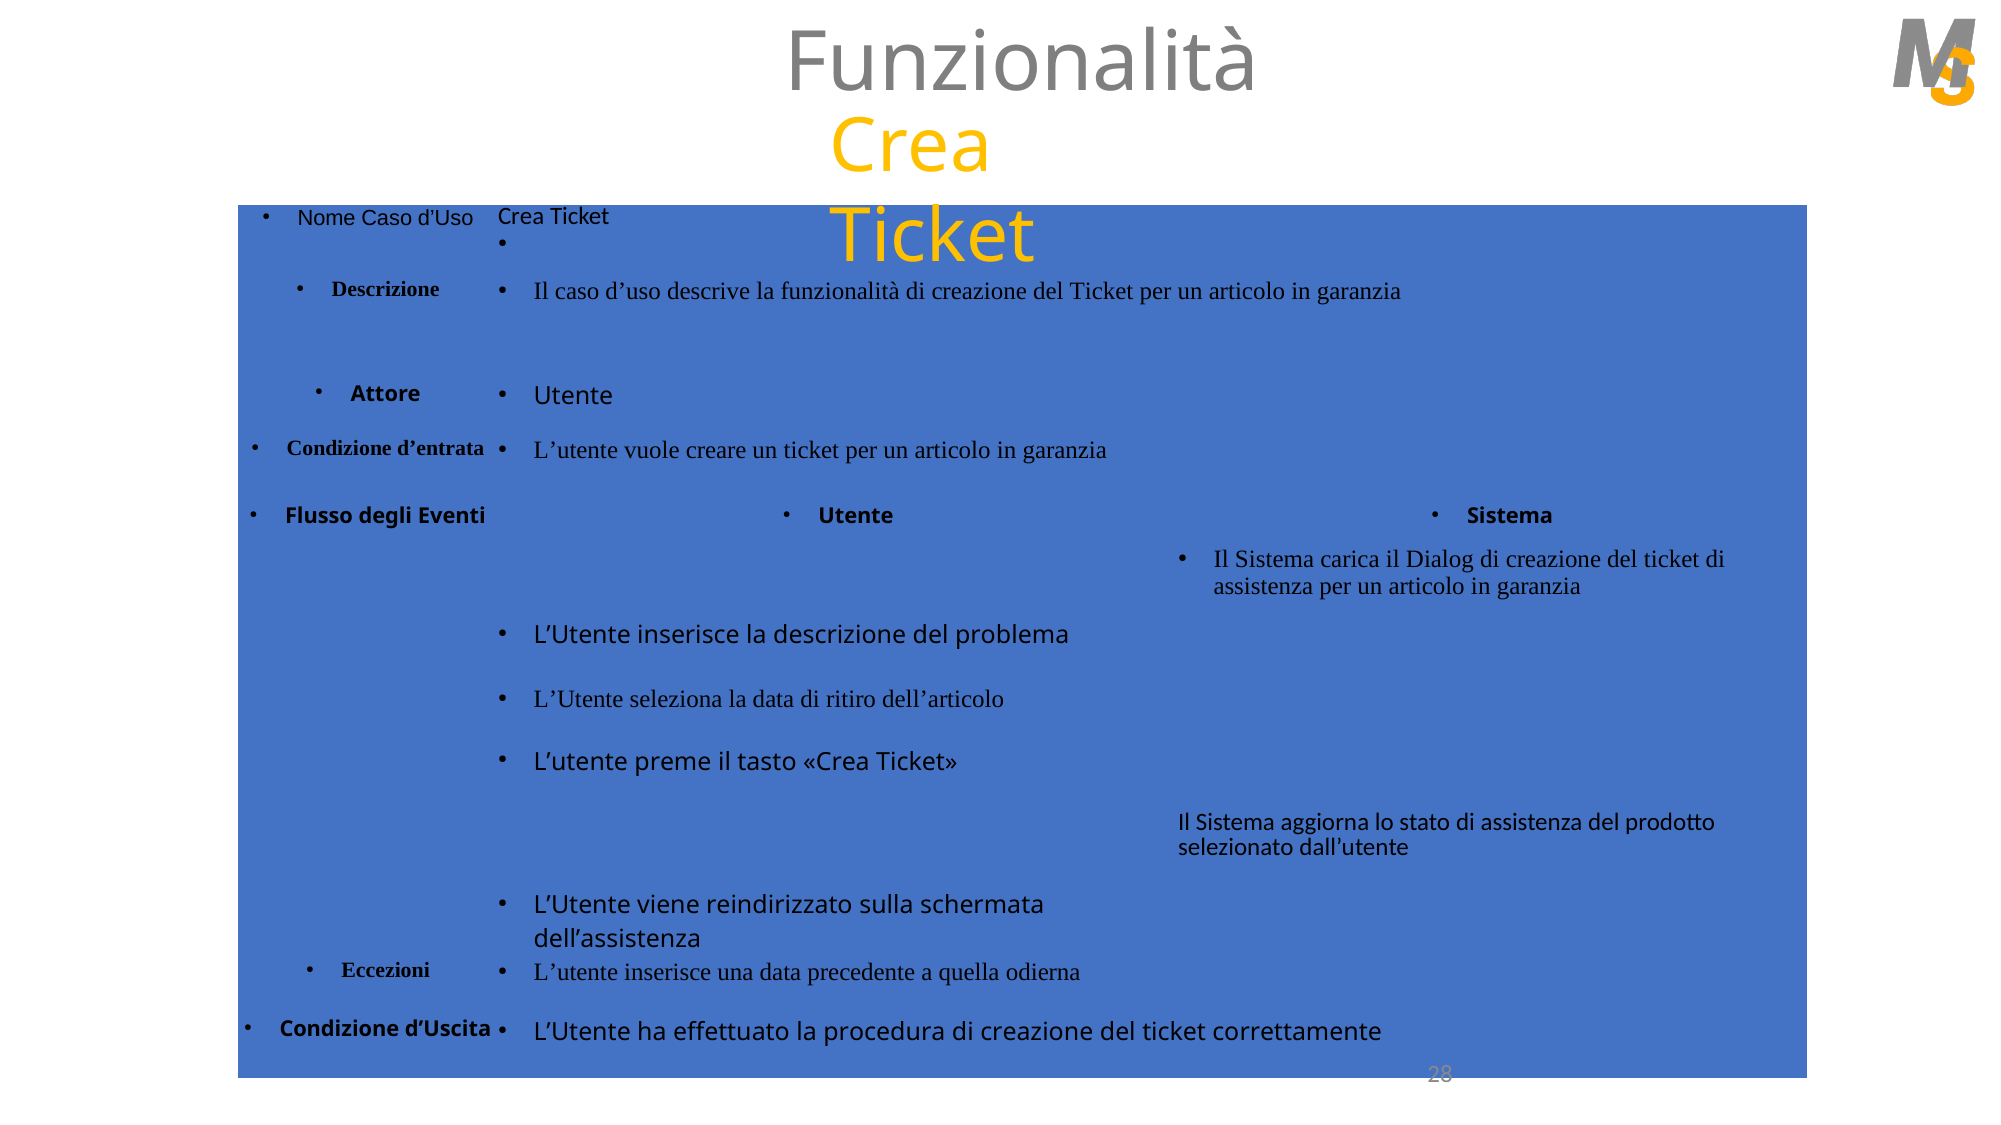

Funzionalità
Crea Ticket
| Nome Caso d’Uso | Crea Ticket | |
| --- | --- | --- |
| Descrizione | Il caso d’uso descrive la funzionalità di creazione del Ticket per un articolo in garanzia | |
| Attore | Utente | |
| Condizione d’entrata | L’utente vuole creare un ticket per un articolo in garanzia | |
| Flusso degli Eventi | Utente | Sistema |
| | | Il Sistema carica il Dialog di creazione del ticket di assistenza per un articolo in garanzia |
| | L’Utente inserisce la descrizione del problema | |
| | L’Utente seleziona la data di ritiro dell’articolo | |
| | L’utente preme il tasto «Crea Ticket» | |
| | | Il Sistema aggiorna lo stato di assistenza del prodotto selezionato dall’utente |
| | L’Utente viene reindirizzato sulla schermata dell’assistenza | |
| Eccezioni | L’utente inserisce una data precedente a quella odierna | |
| Condizione d’Uscita | L’Utente ha effettuato la procedura di creazione del ticket correttamente | |